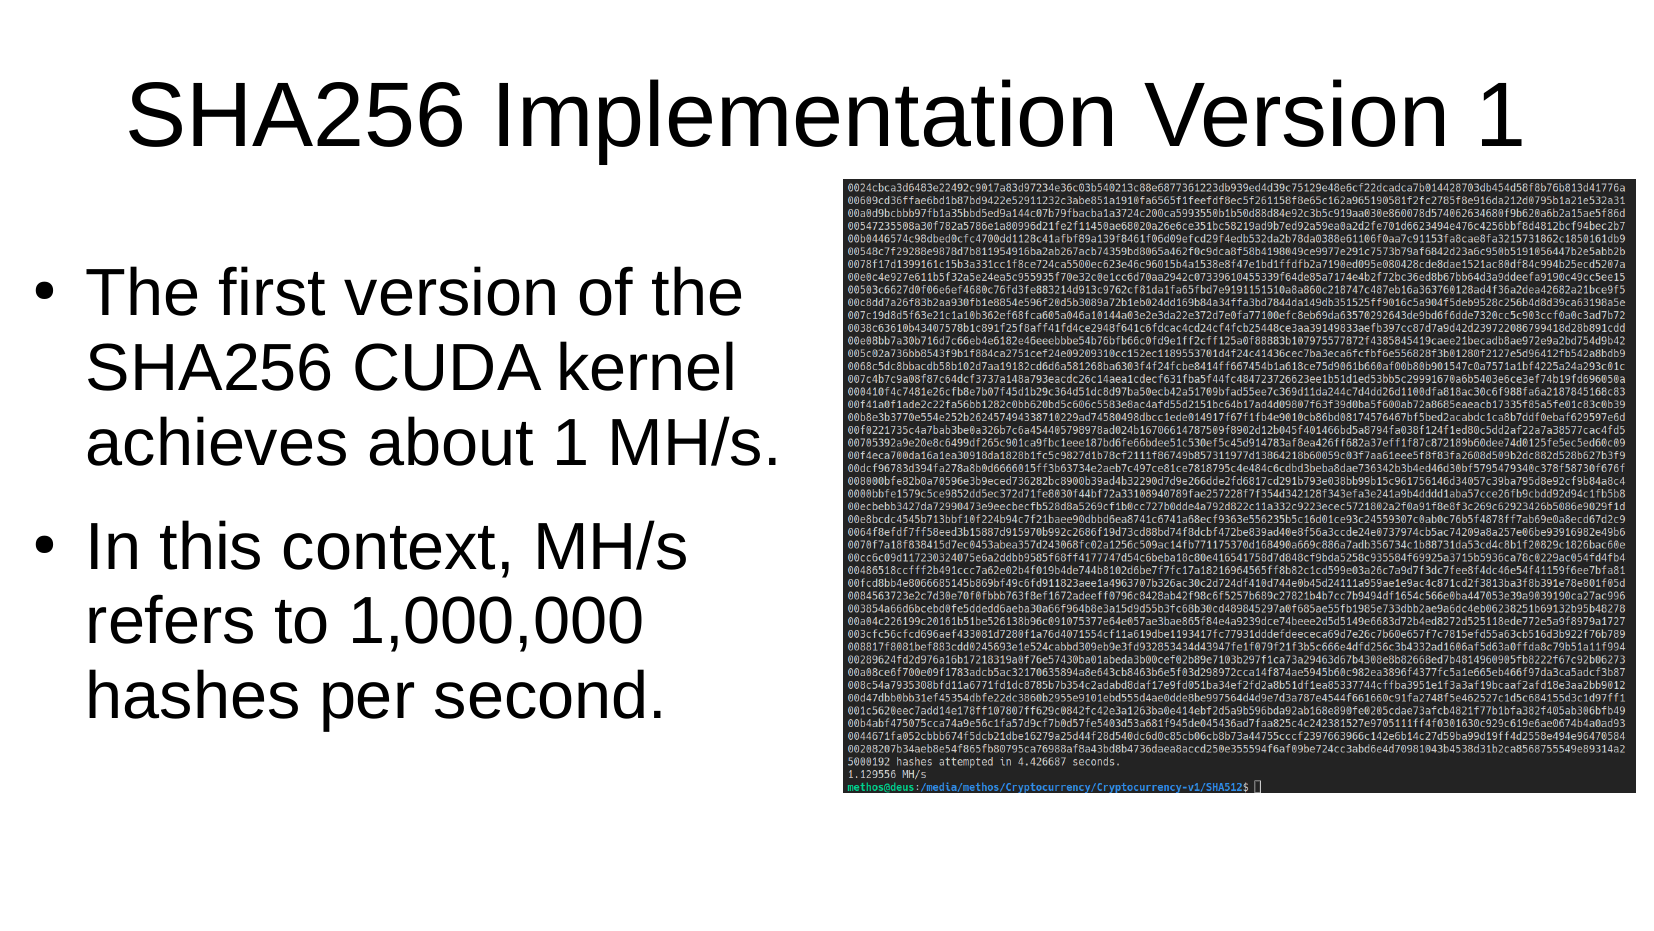

# SHA256 Implementation Version 1
The first version of the SHA256 CUDA kernel achieves about 1 MH/s.
In this context, MH/s refers to 1,000,000 hashes per second.